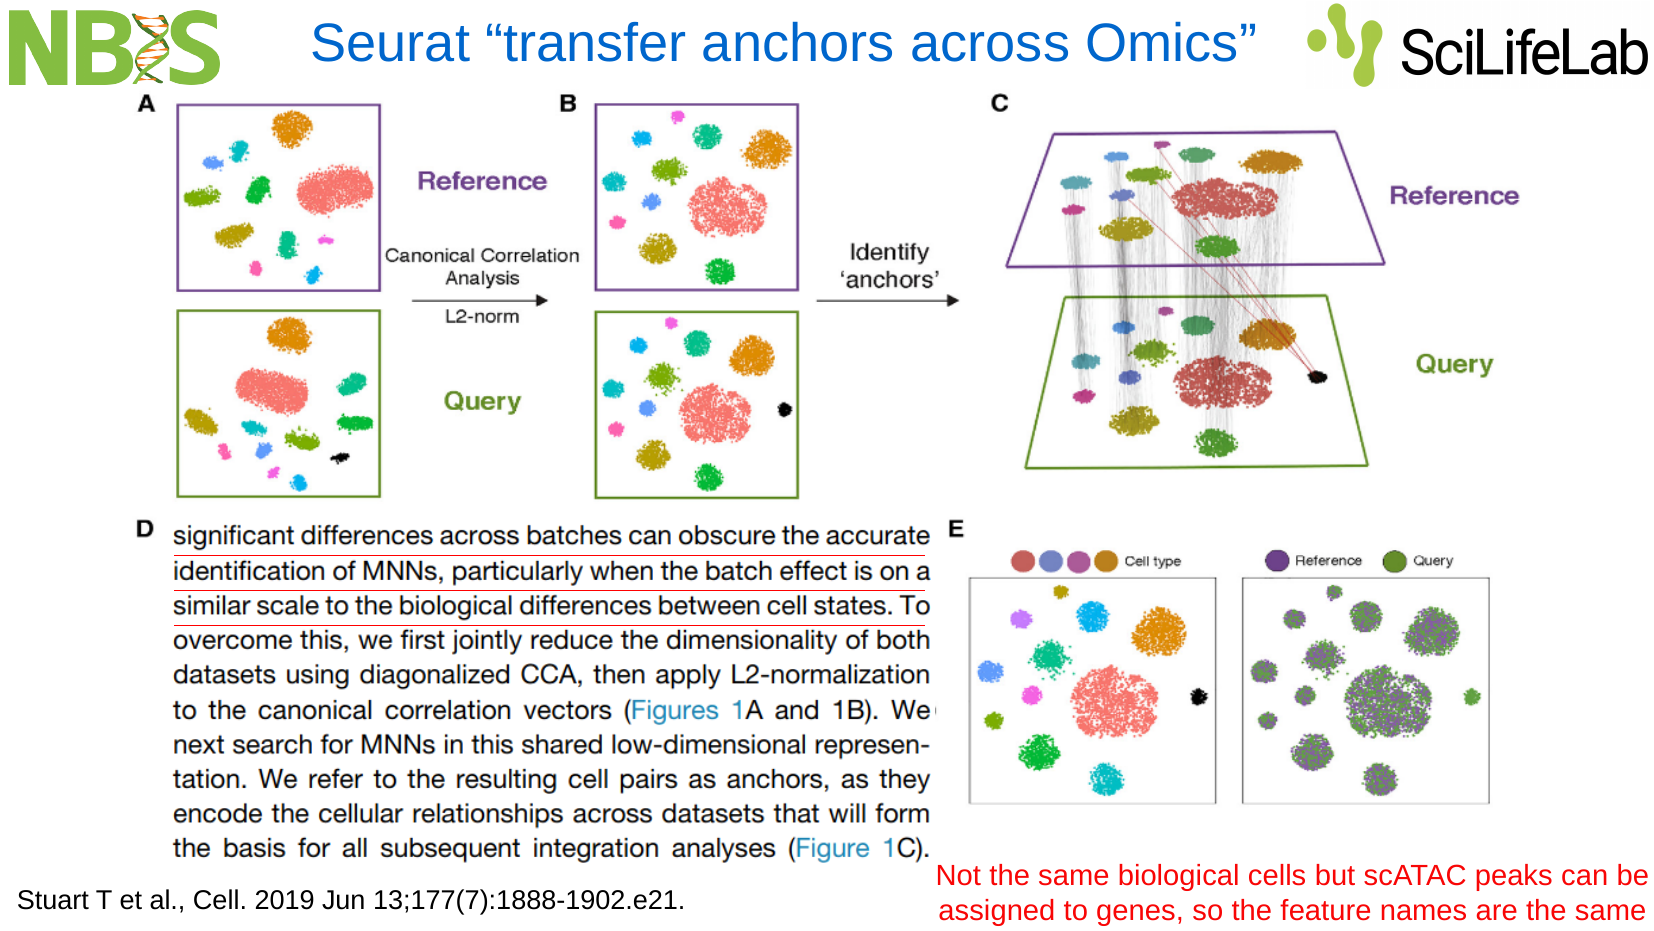

Seurat “transfer anchors across Omics”
Not the same biological cells but scATAC peaks can be
assigned to genes, so the feature names are the same
Stuart T et al., Cell. 2019 Jun 13;177(7):1888-1902.e21.